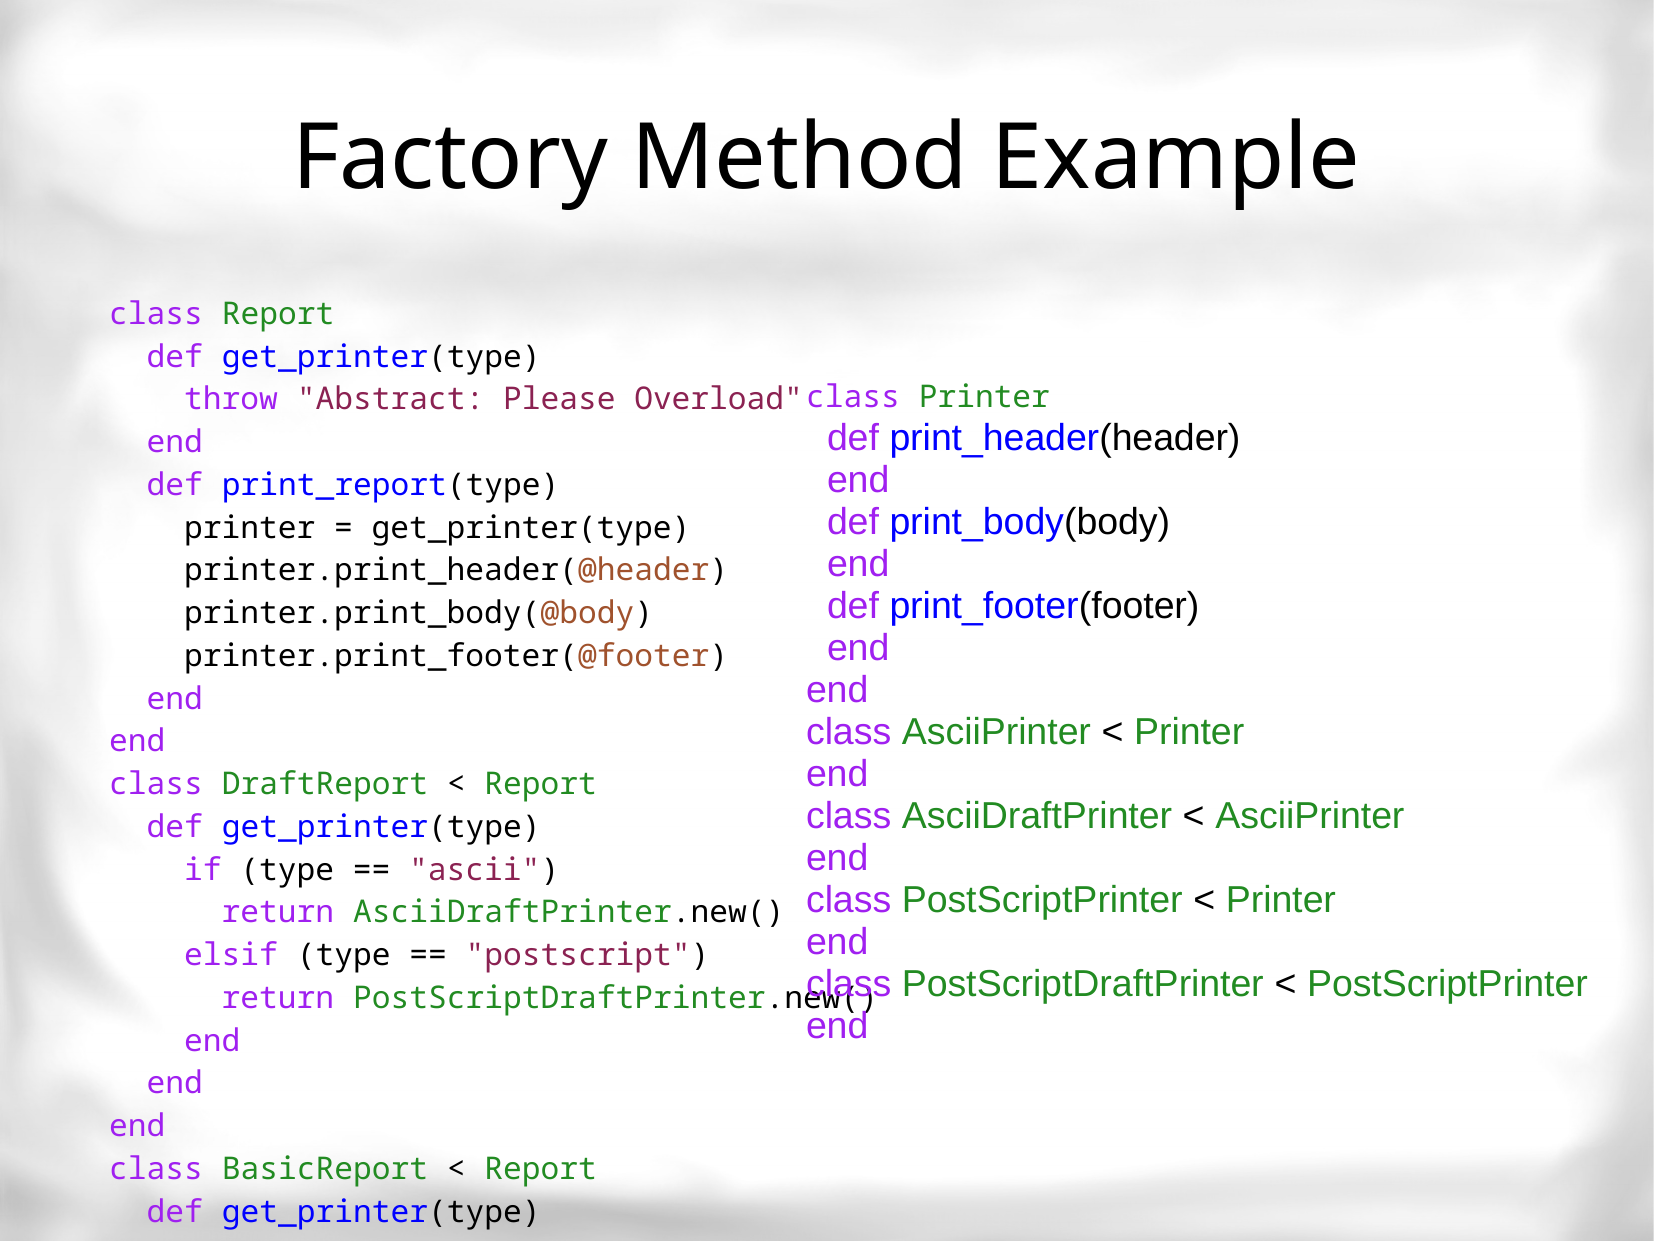

# Factory Method Example
class Report
 def get_printer(type)
 throw "Abstract: Please Overload"
 end
 def print_report(type)
 printer = get_printer(type)
 printer.print_header(@header)
 printer.print_body(@body)
 printer.print_footer(@footer)
 end
end
class DraftReport < Report
 def get_printer(type)
 if (type == "ascii")
 return AsciiDraftPrinter.new()
 elsif (type == "postscript")
 return PostScriptDraftPrinter.new()
 end
 end
end
class BasicReport < Report
 def get_printer(type)
 if (type == "ascii")
 return AsciiPrinter.new()
 elsif (type == "postscript")
 return PostScriptPrinter.new()
 end
 end
end
class Printer
 def print_header(header)
 end
 def print_body(body)
 end
 def print_footer(footer)
 end
end
class AsciiPrinter < Printer
end
class AsciiDraftPrinter < AsciiPrinter
end
class PostScriptPrinter < Printer
end
class PostScriptDraftPrinter < PostScriptPrinter
end